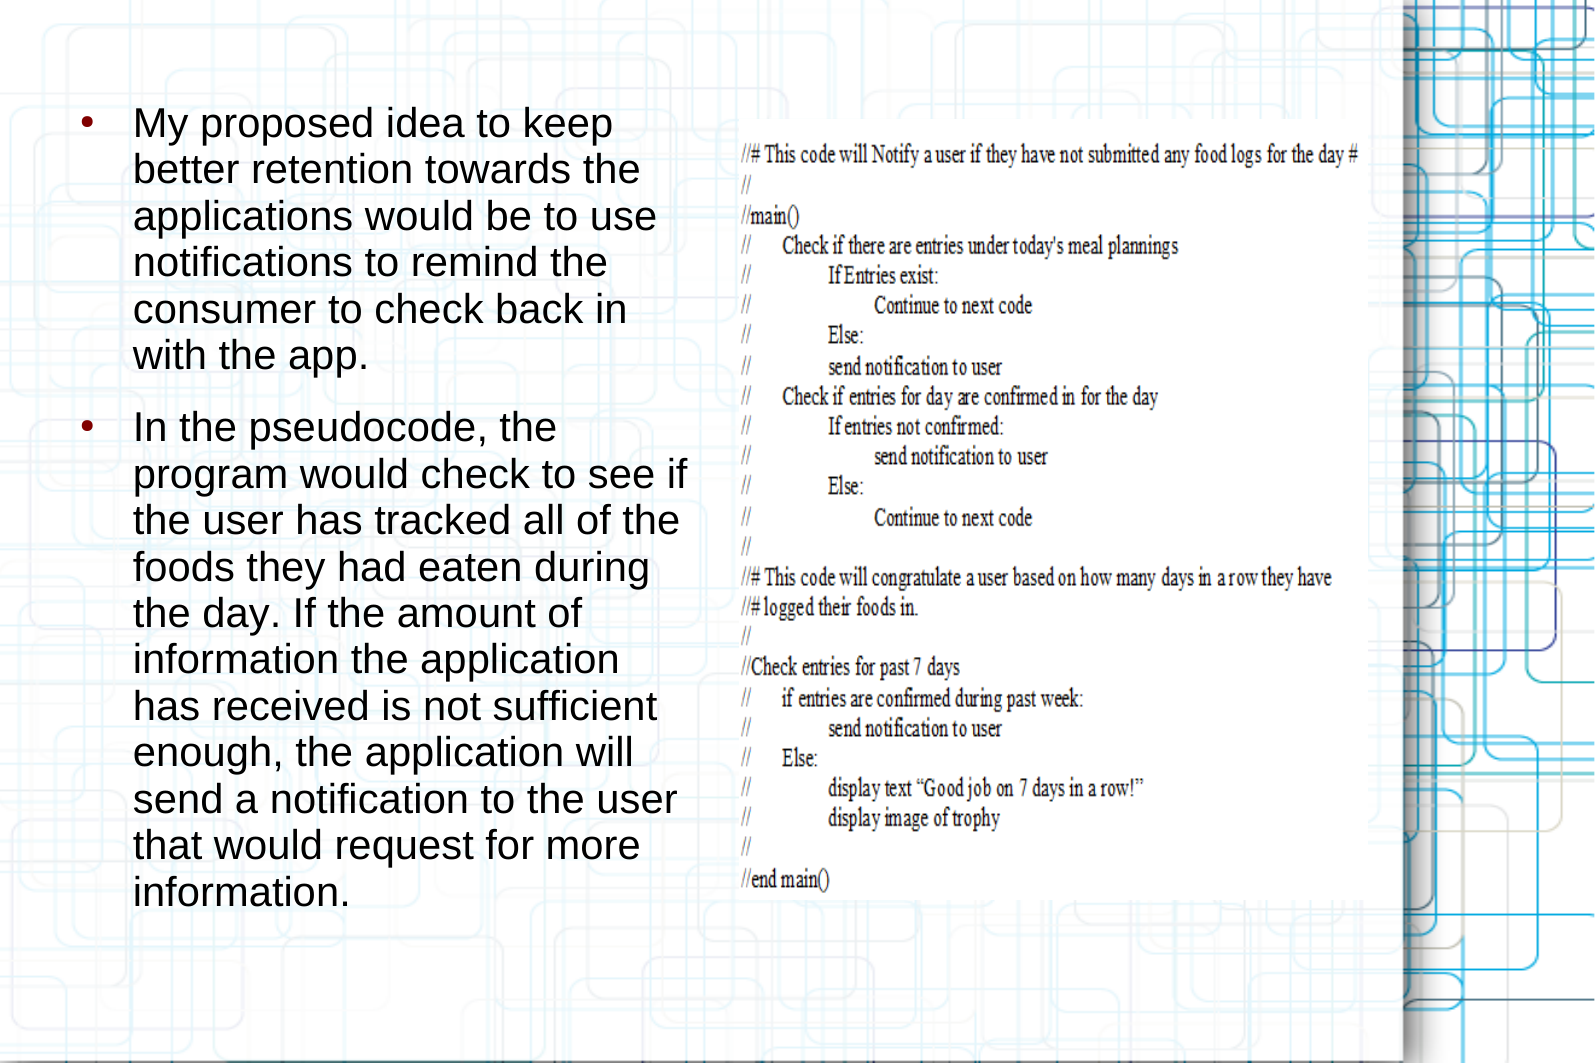

# My proposed idea to keep better retention towards the applications would be to use notifications to remind the consumer to check back in with the app.
In the pseudocode, the program would check to see if the user has tracked all of the foods they had eaten during the day. If the amount of information the application has received is not sufficient enough, the application will send a notification to the user that would request for more information.